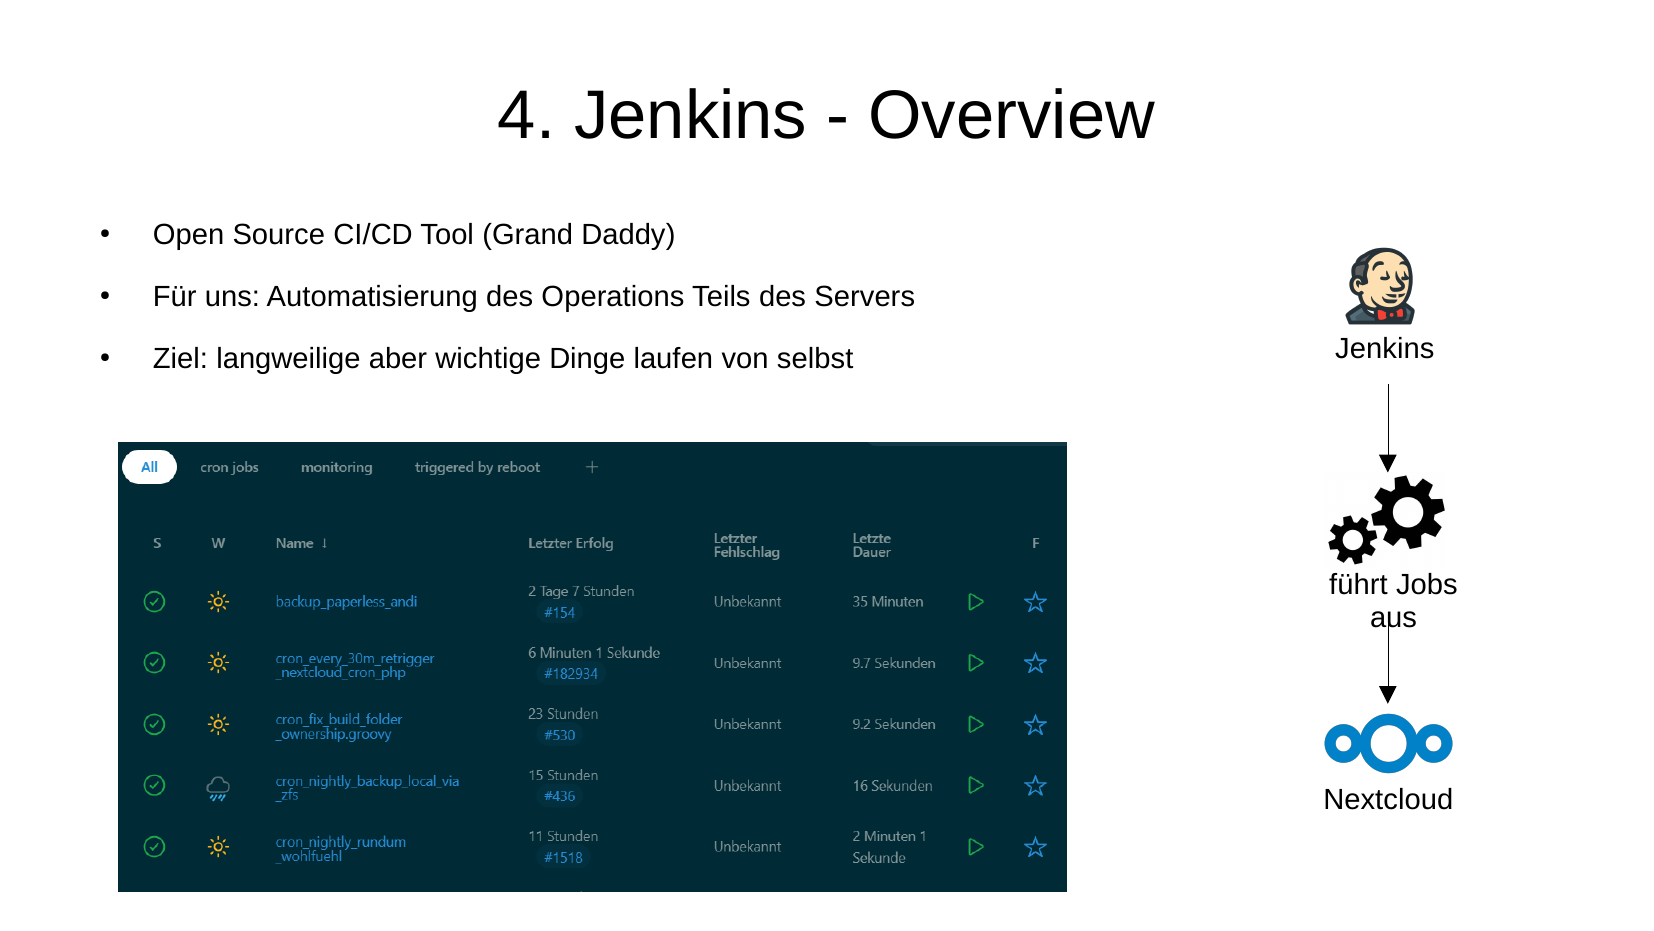

4. Jenkins - Overview
# Open Source CI/CD Tool (Grand Daddy)
Für uns: Automatisierung des Operations Teils des Servers
Ziel: langweilige aber wichtige Dinge laufen von selbst
Jenkins
führt Jobs aus
Nextcloud